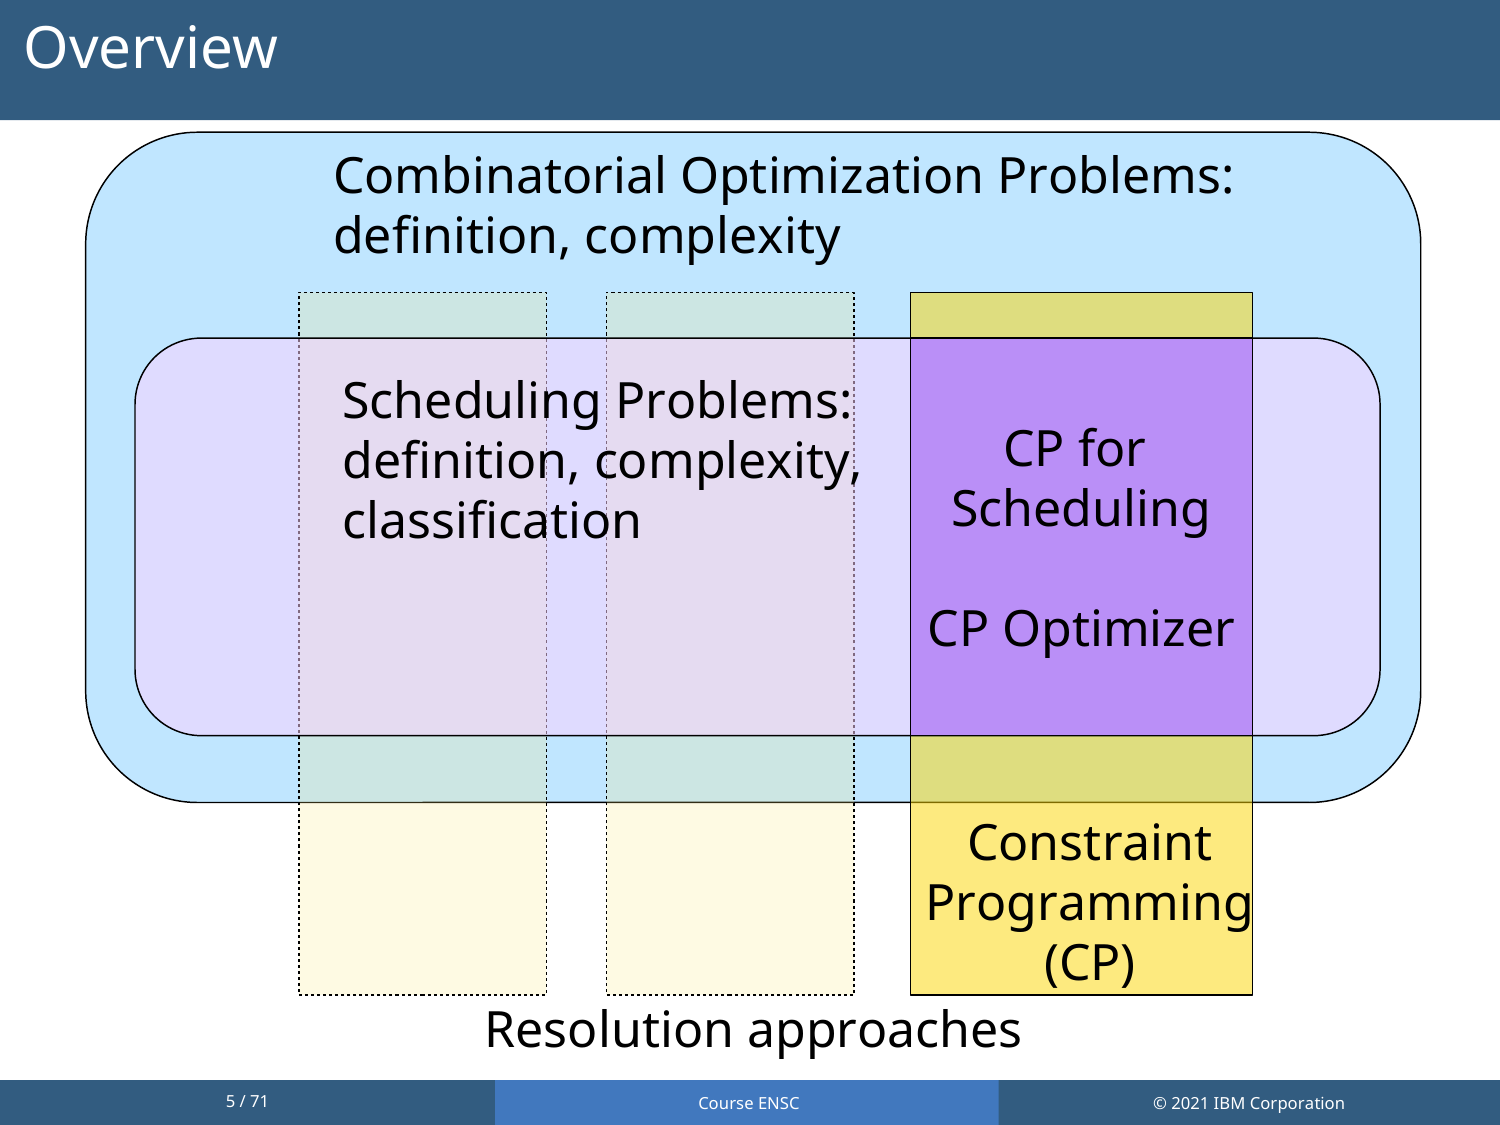

# Overview
Combinatorial Optimization Problems:
definition, complexity
CP for
Scheduling
CP Optimizer
Scheduling Problems:
definition, complexity,
classification
Constraint
Programming
(CP)
Resolution approaches